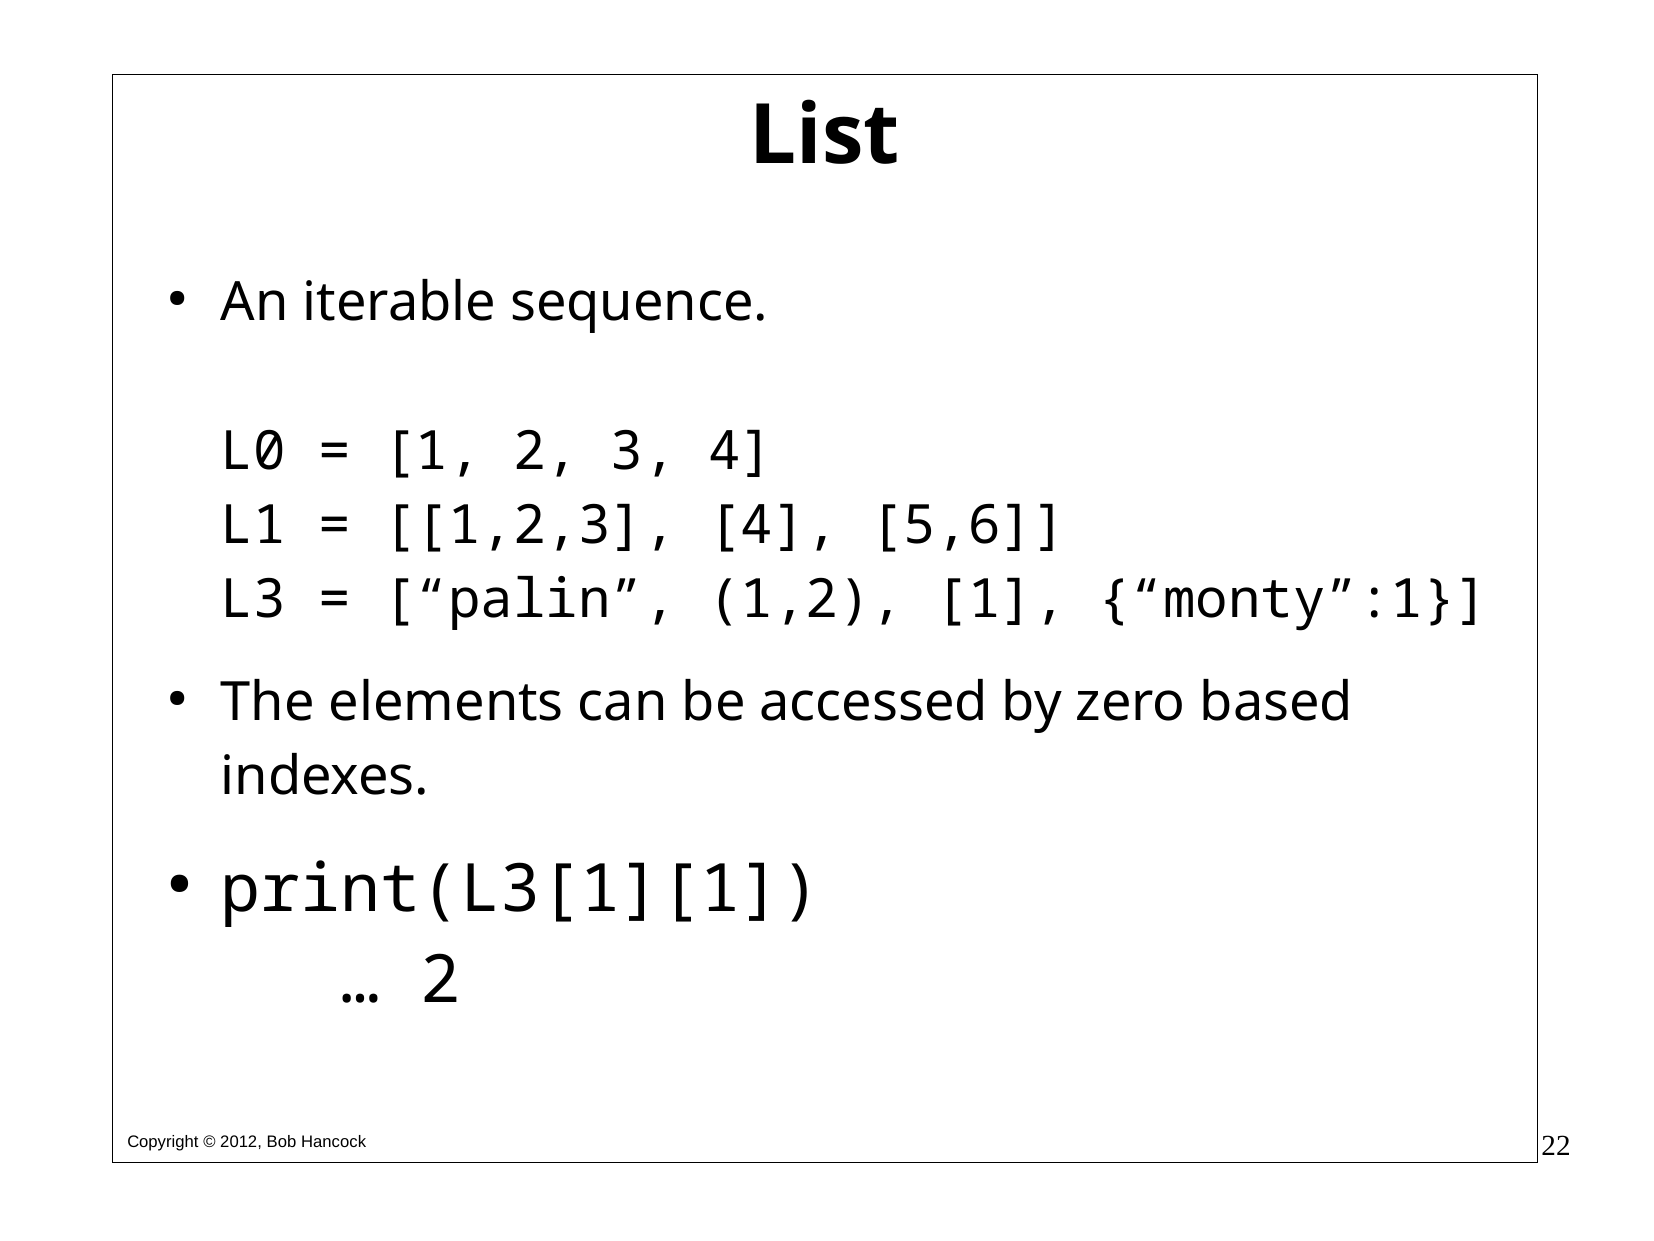

# List
An iterable sequence.
L0 = [1, 2, 3, 4]
L1 = [[1,2,3], [4], [5,6]]
L3 = [“palin”, (1,2), [1], {“monty”:1}]
The elements can be accessed by zero based indexes.
print(L3[1][1])
 … 2
Copyright © 2012, Bob Hancock
22